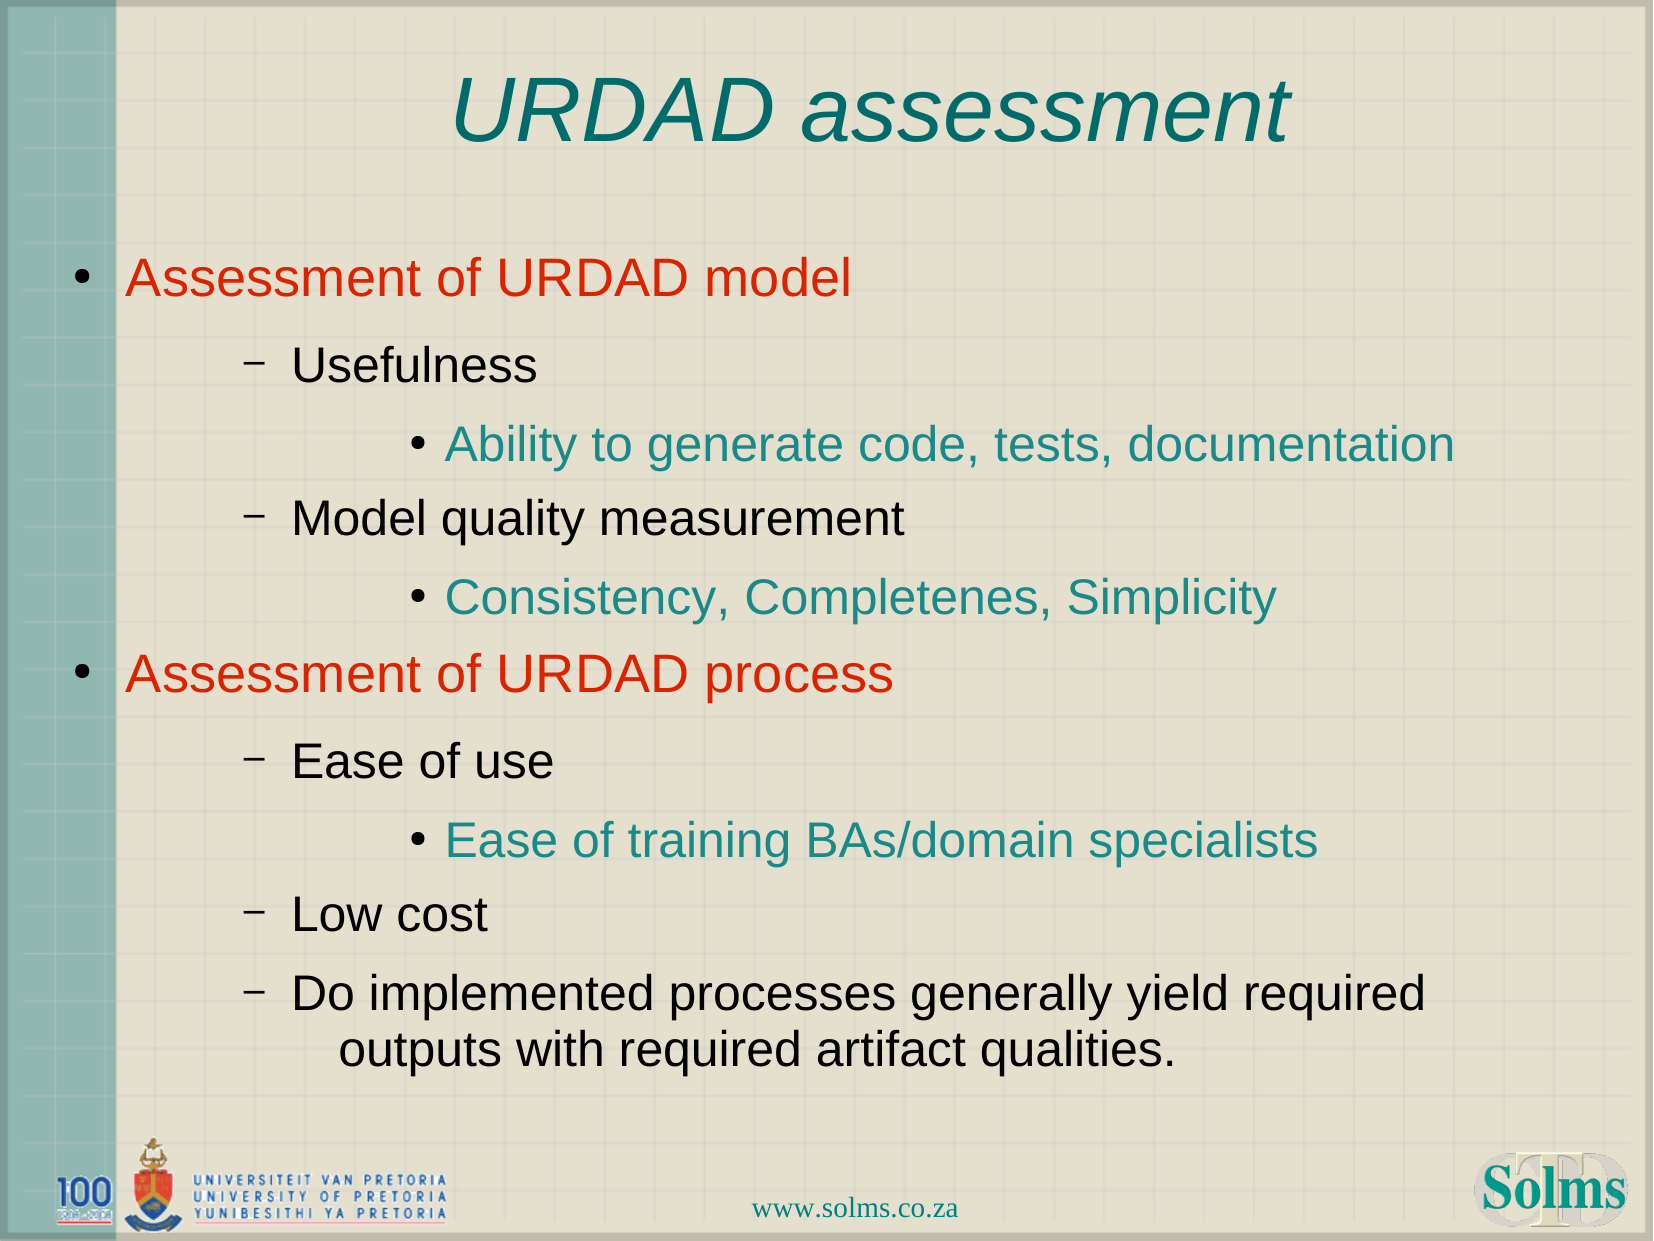

# URDAD assessment
Assessment of URDAD model
Usefulness
Ability to generate code, tests, documentation
Model quality measurement
Consistency, Completenes, Simplicity
Assessment of URDAD process
Ease of use
Ease of training BAs/domain specialists
Low cost
Do implemented processes generally yield required outputs with required artifact qualities.
18